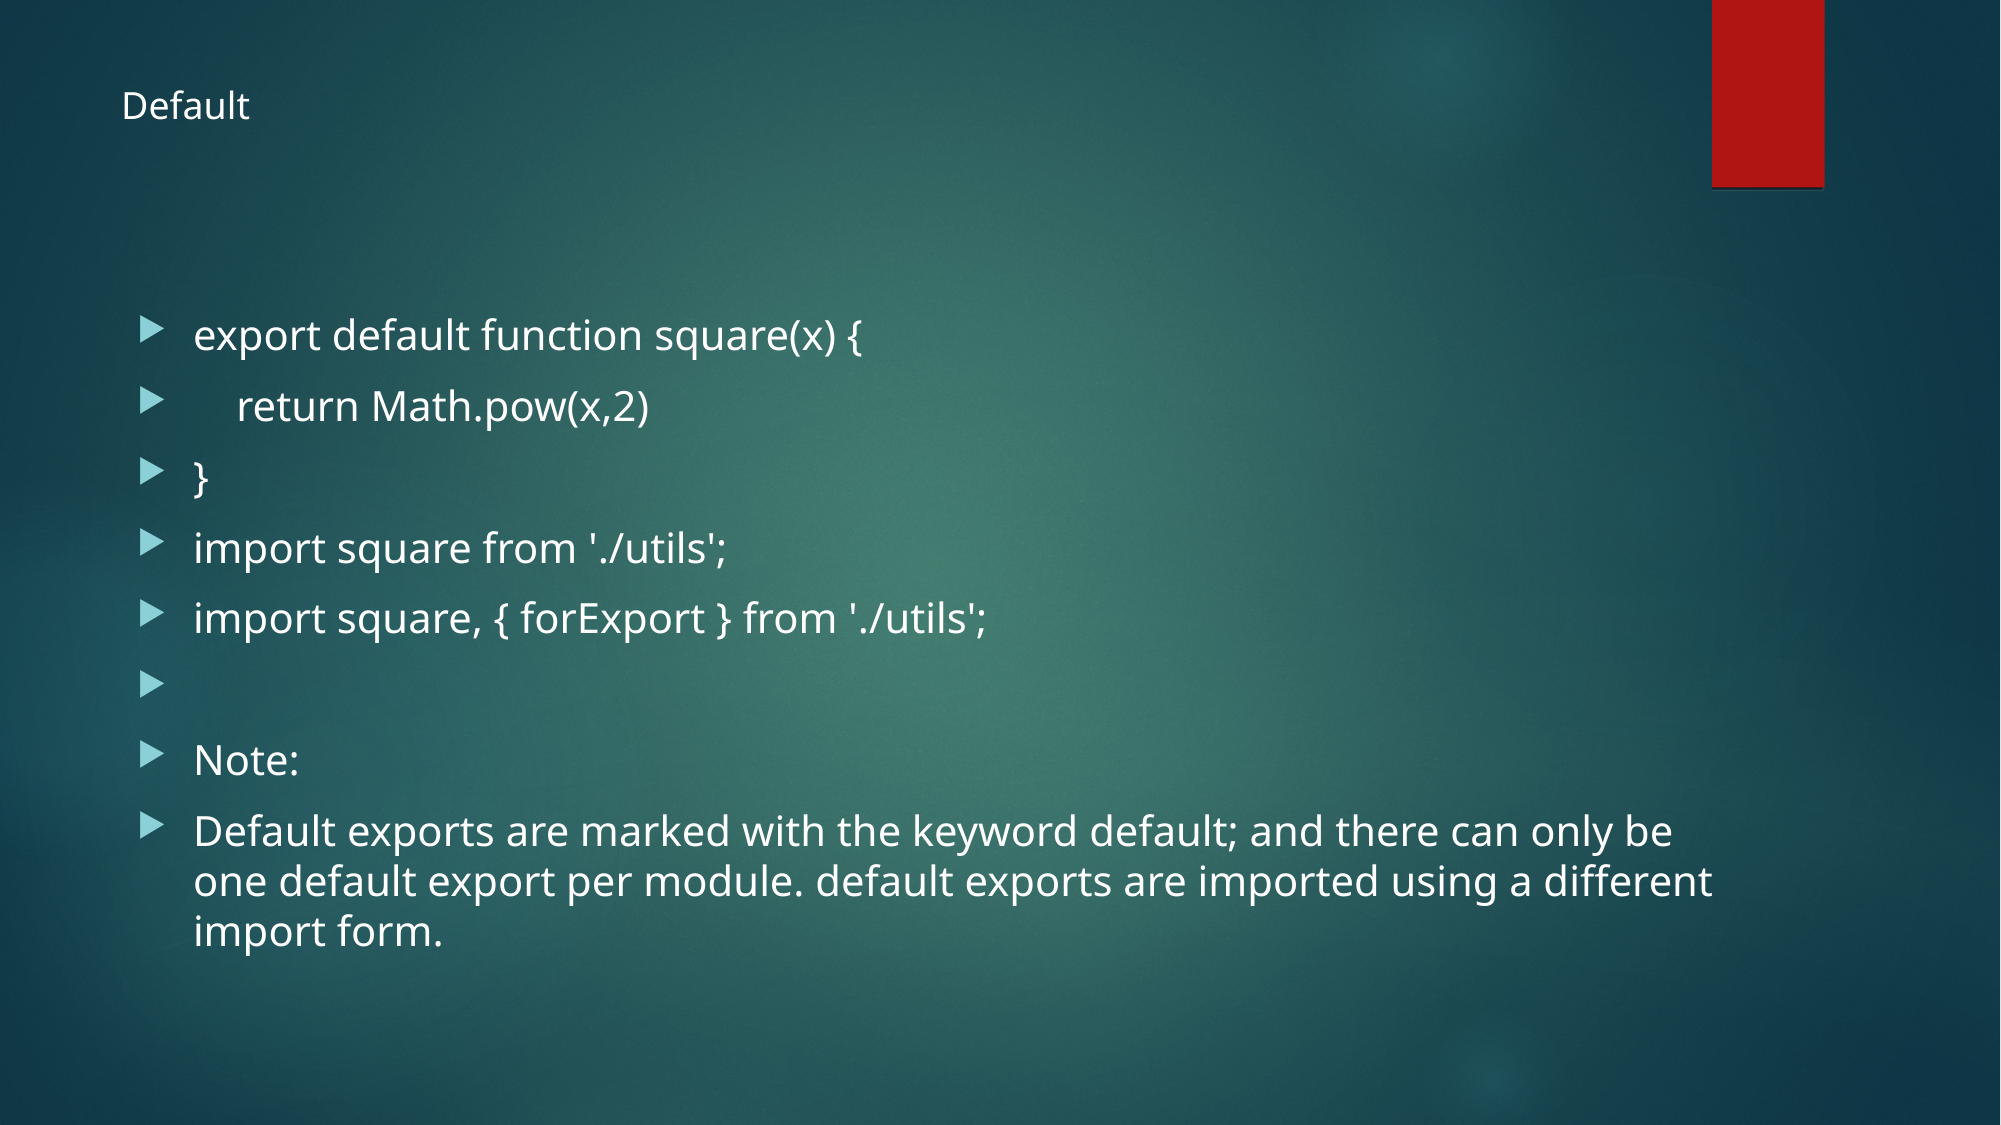

# Default
export default function square(x) {
 return Math.pow(x,2)
}
import square from './utils';
import square, { forExport } from './utils';
Note:
Default exports are marked with the keyword default; and there can only be one default export per module. default exports are imported using a different import form.